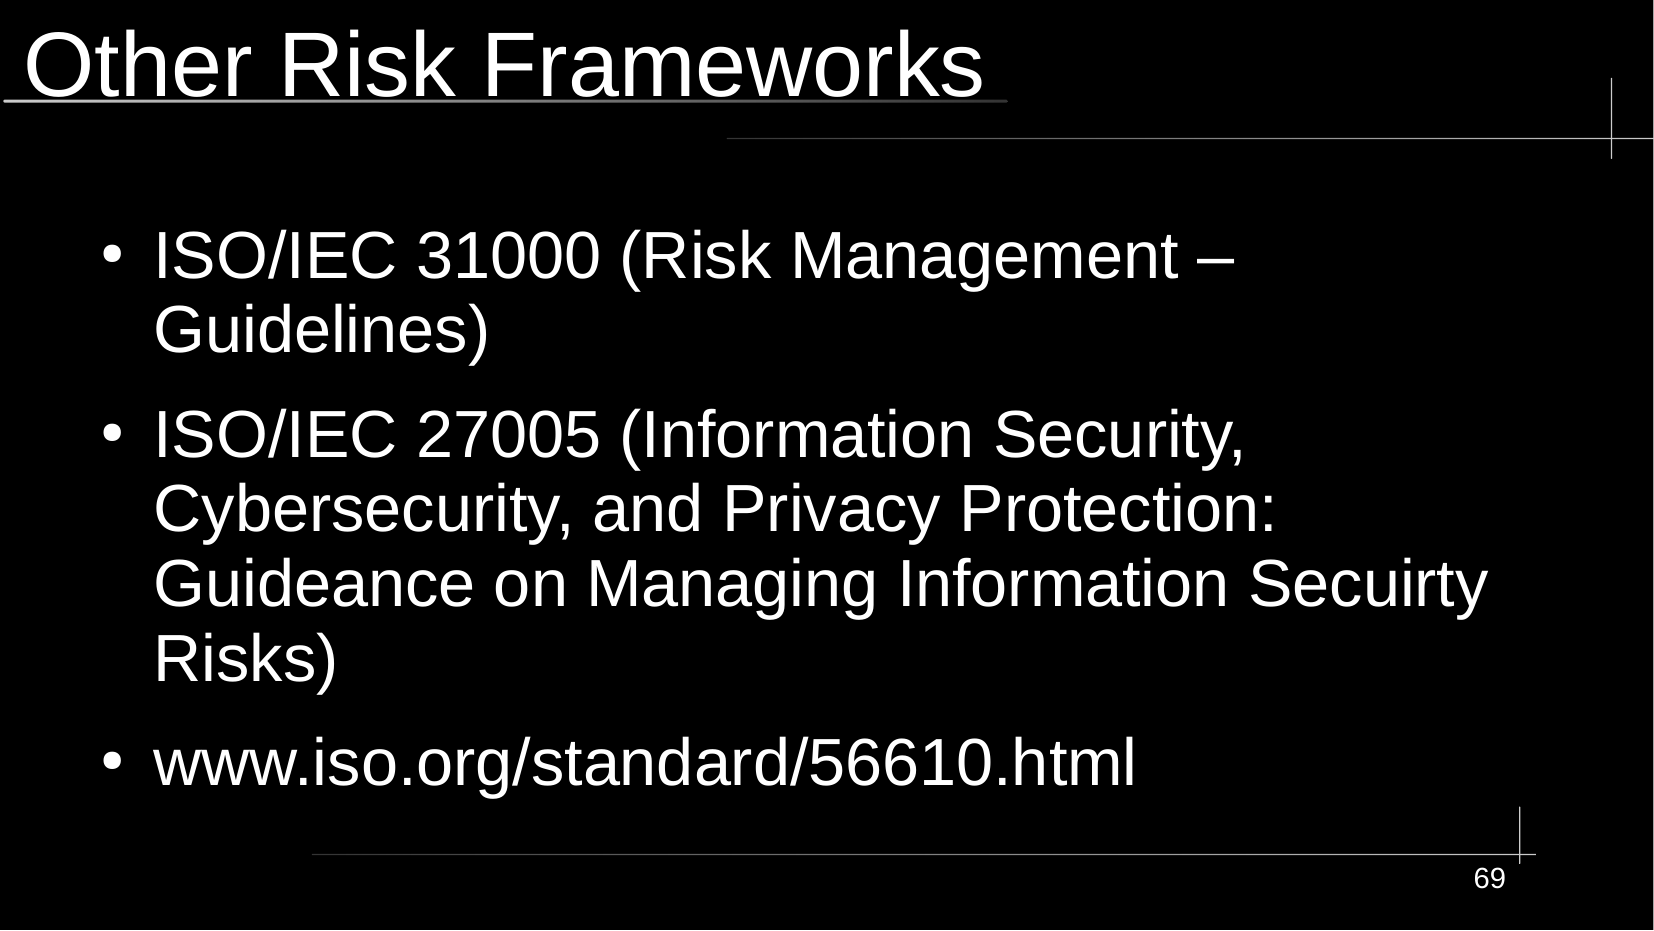

# Other Risk Frameworks
ISO/IEC 31000 (Risk Management – Guidelines)
ISO/IEC 27005 (Information Security, Cybersecurity, and Privacy Protection: Guideance on Managing Information Secuirty Risks)
www.iso.org/standard/56610.html
69